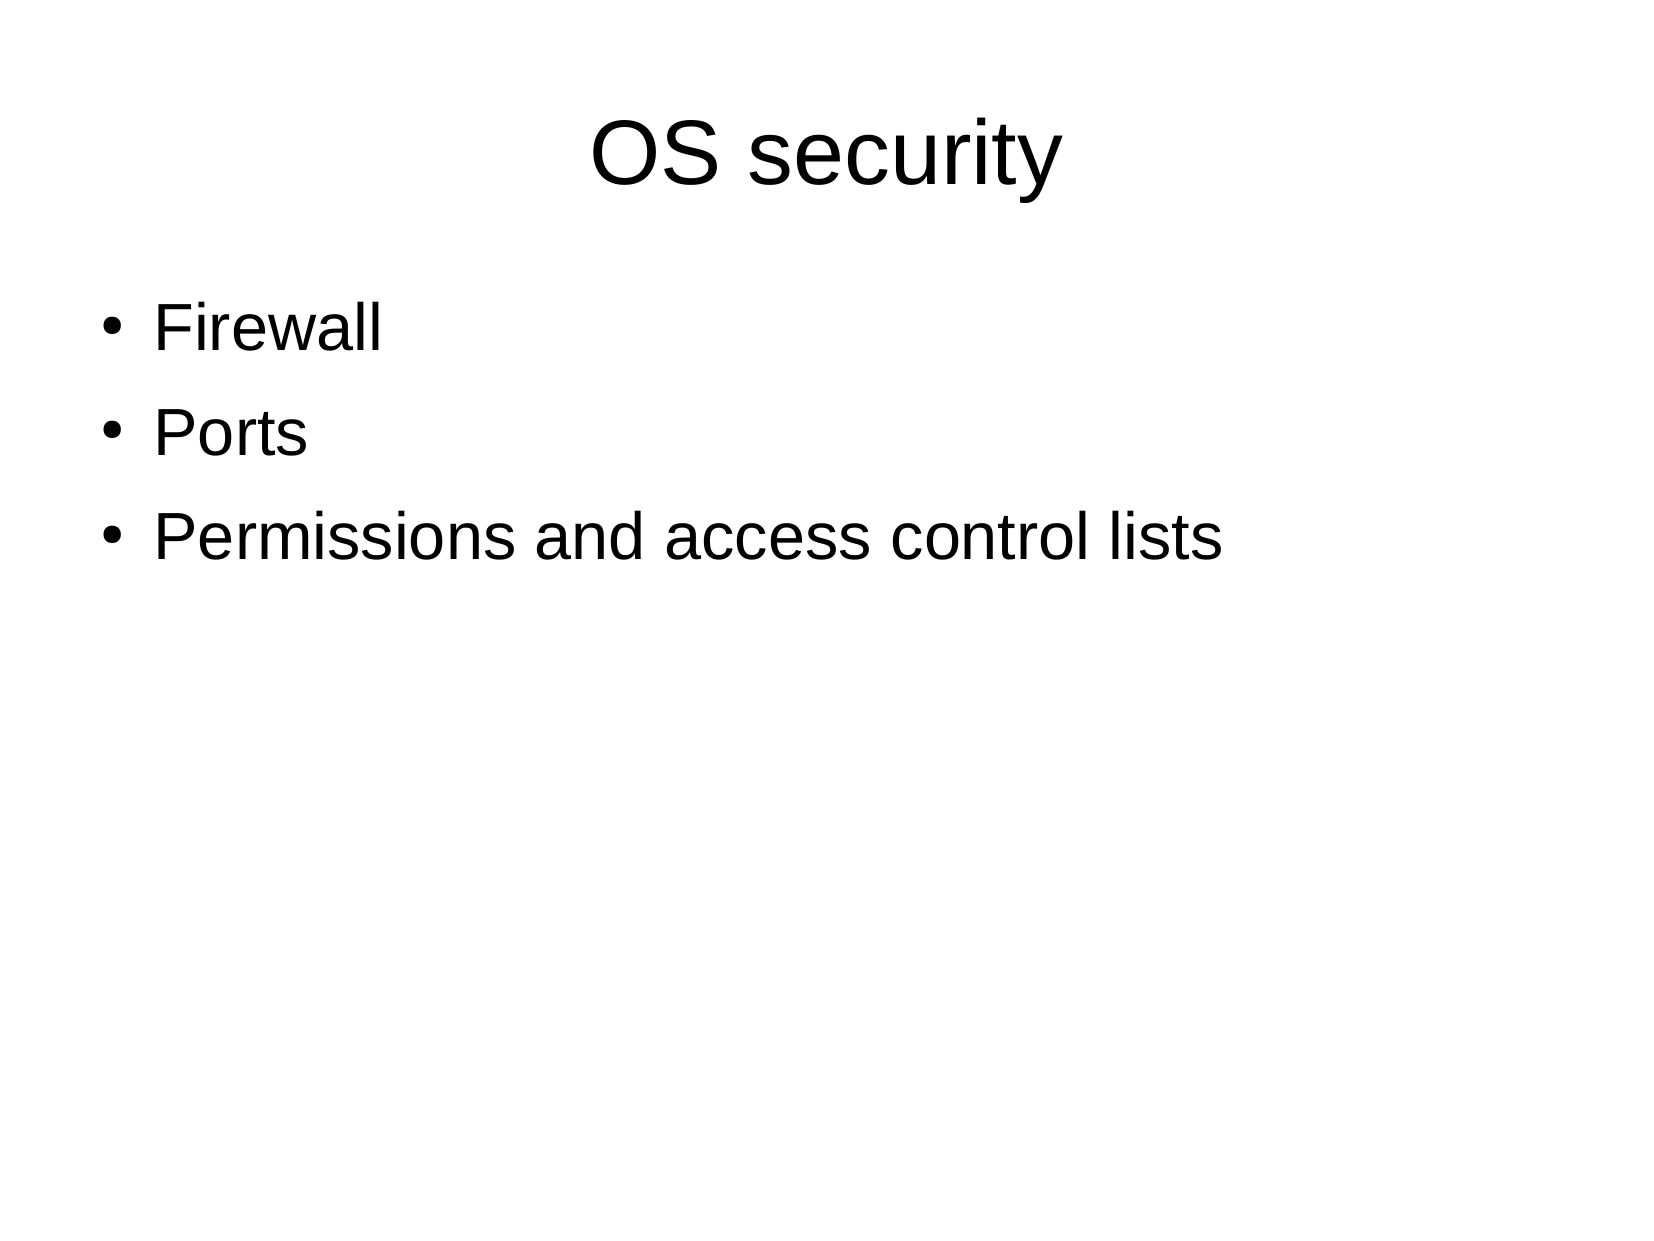

# OS security
Firewall
Ports
Permissions and access control lists